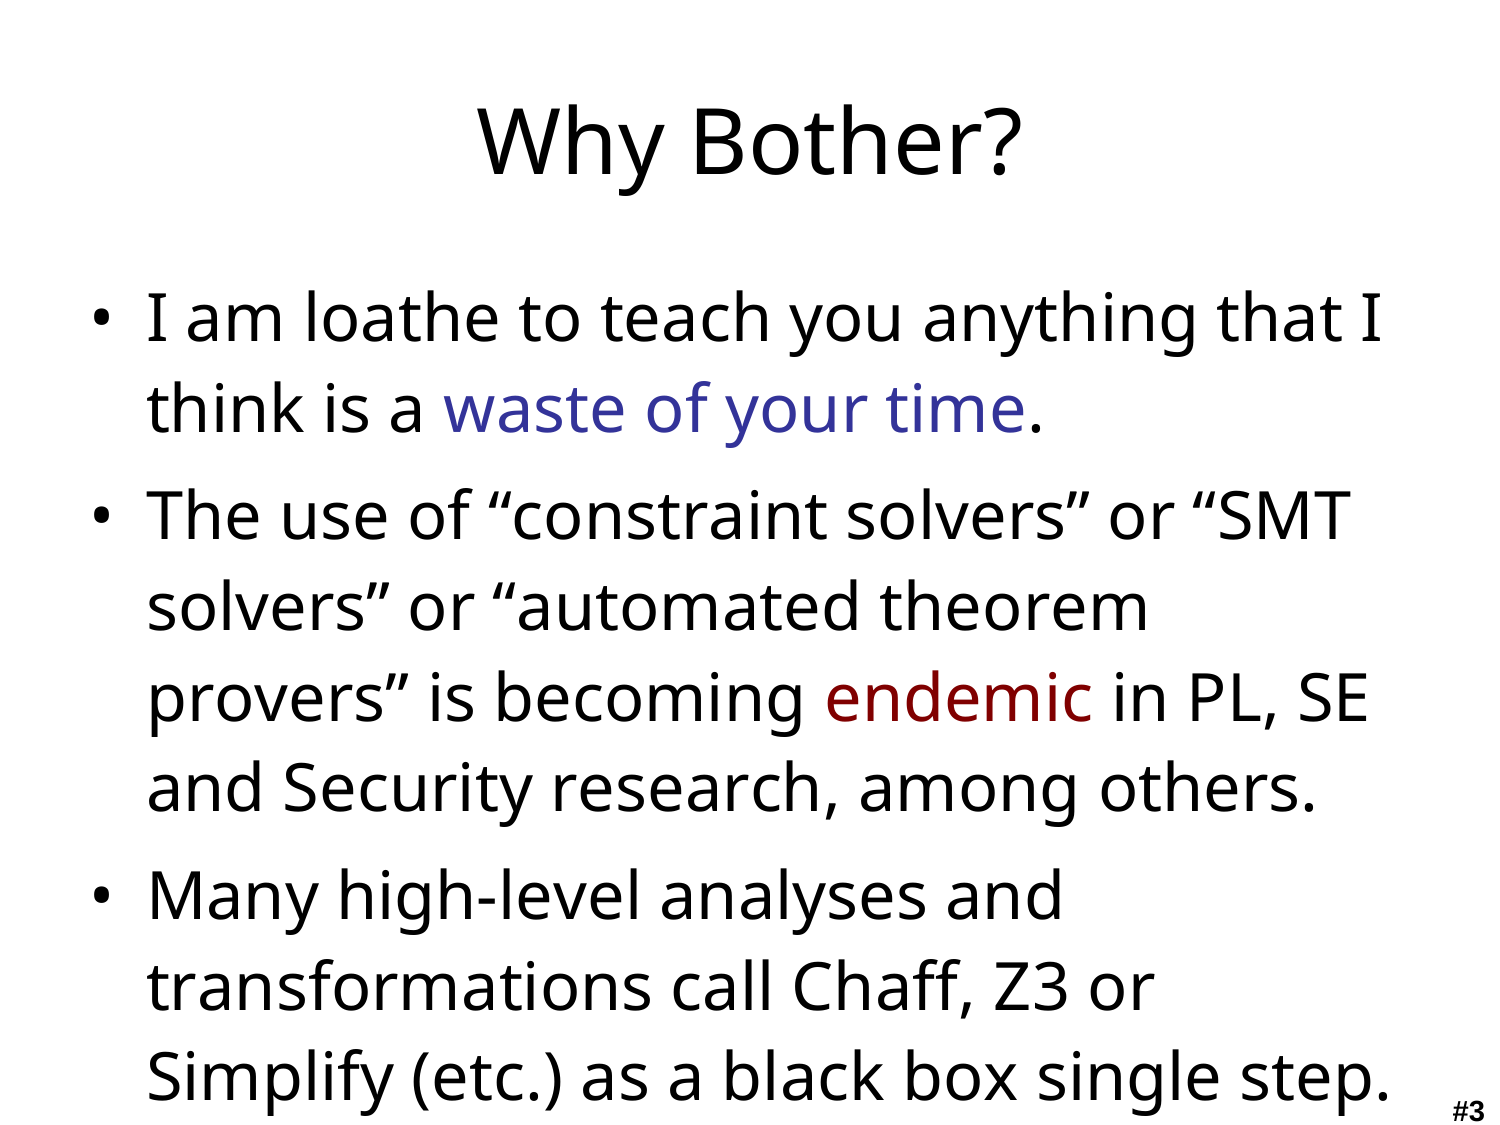

# Why Bother?
I am loathe to teach you anything that I think is a waste of your time.
The use of “constraint solvers” or “SMT solvers” or “automated theorem provers” is becoming endemic in PL, SE and Security research, among others.
Many high-level analyses and transformations call Chaff, Z3 or Simplify (etc.) as a black box single step.
3